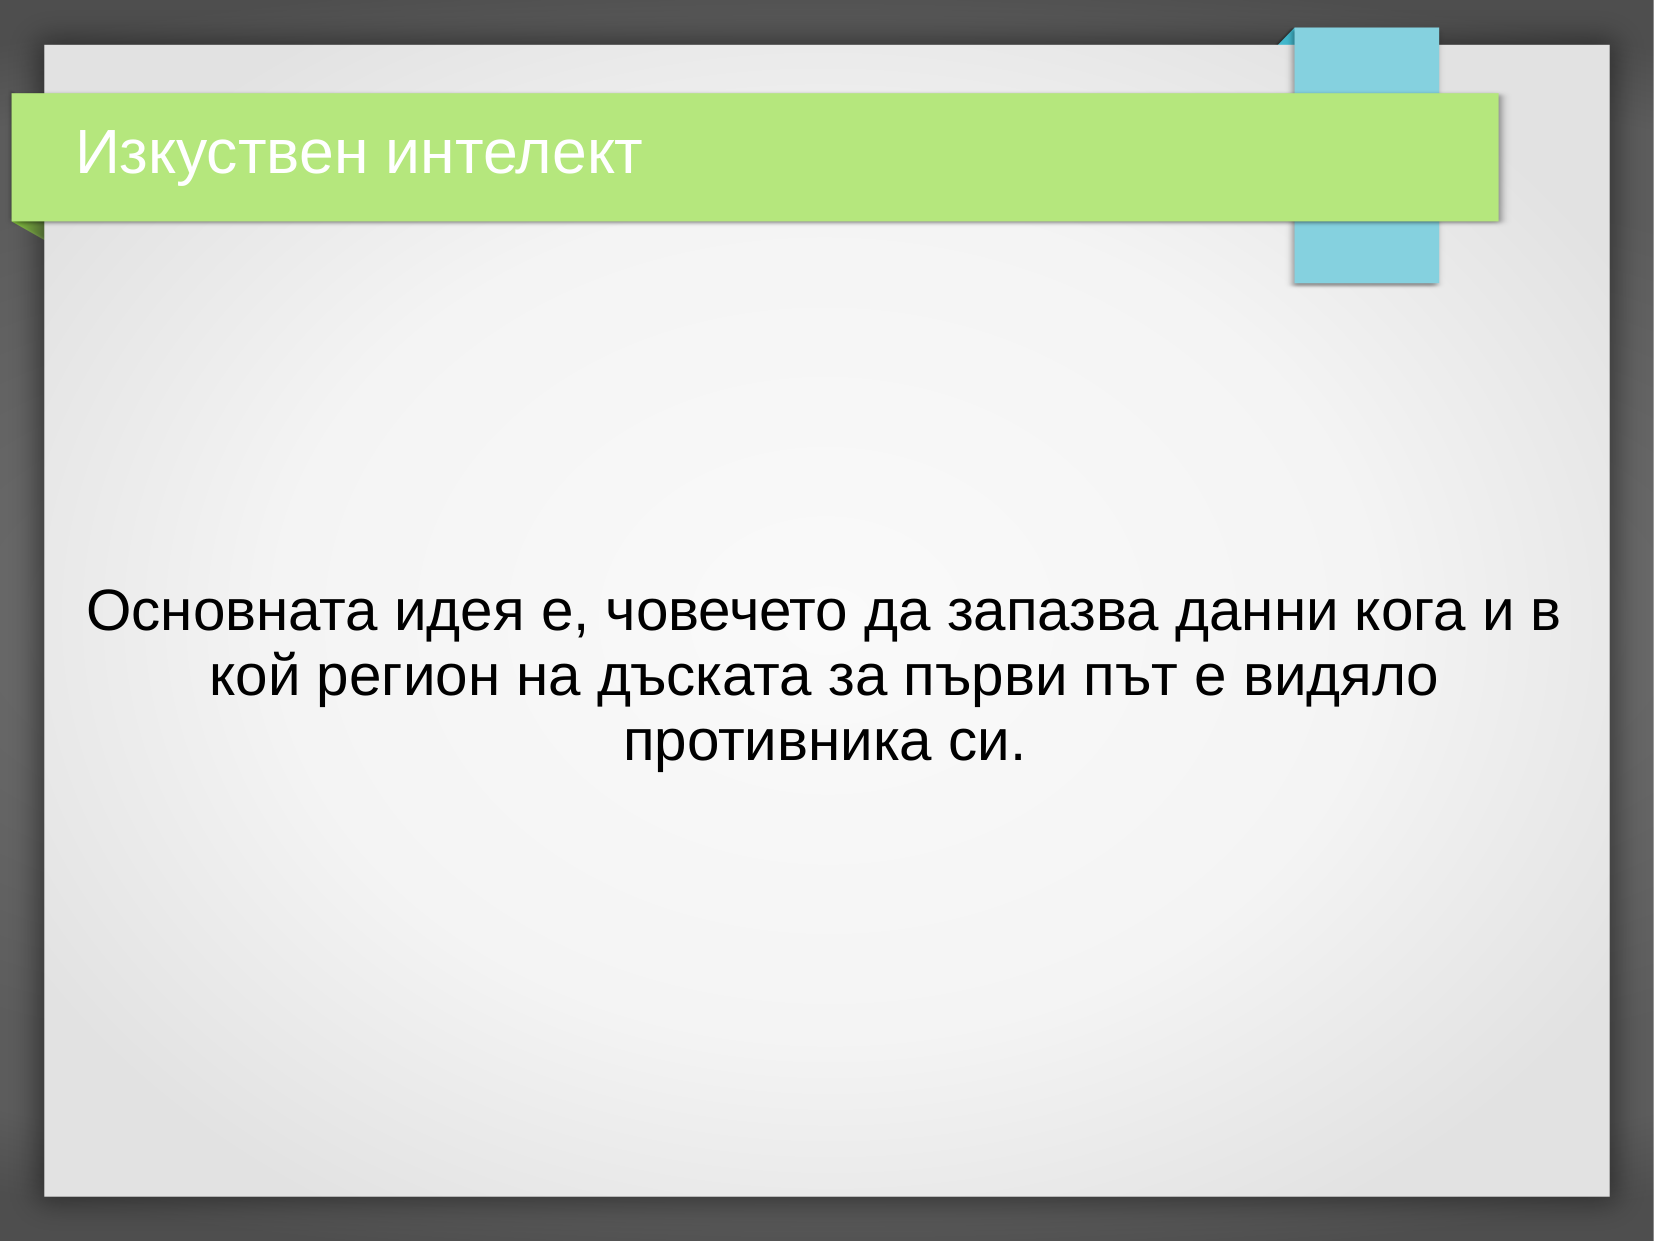

# Изкуствен интелект
Основната идея е, човечето да запазва данни кога и в кой регион на дъската за първи път е видяло противника си.